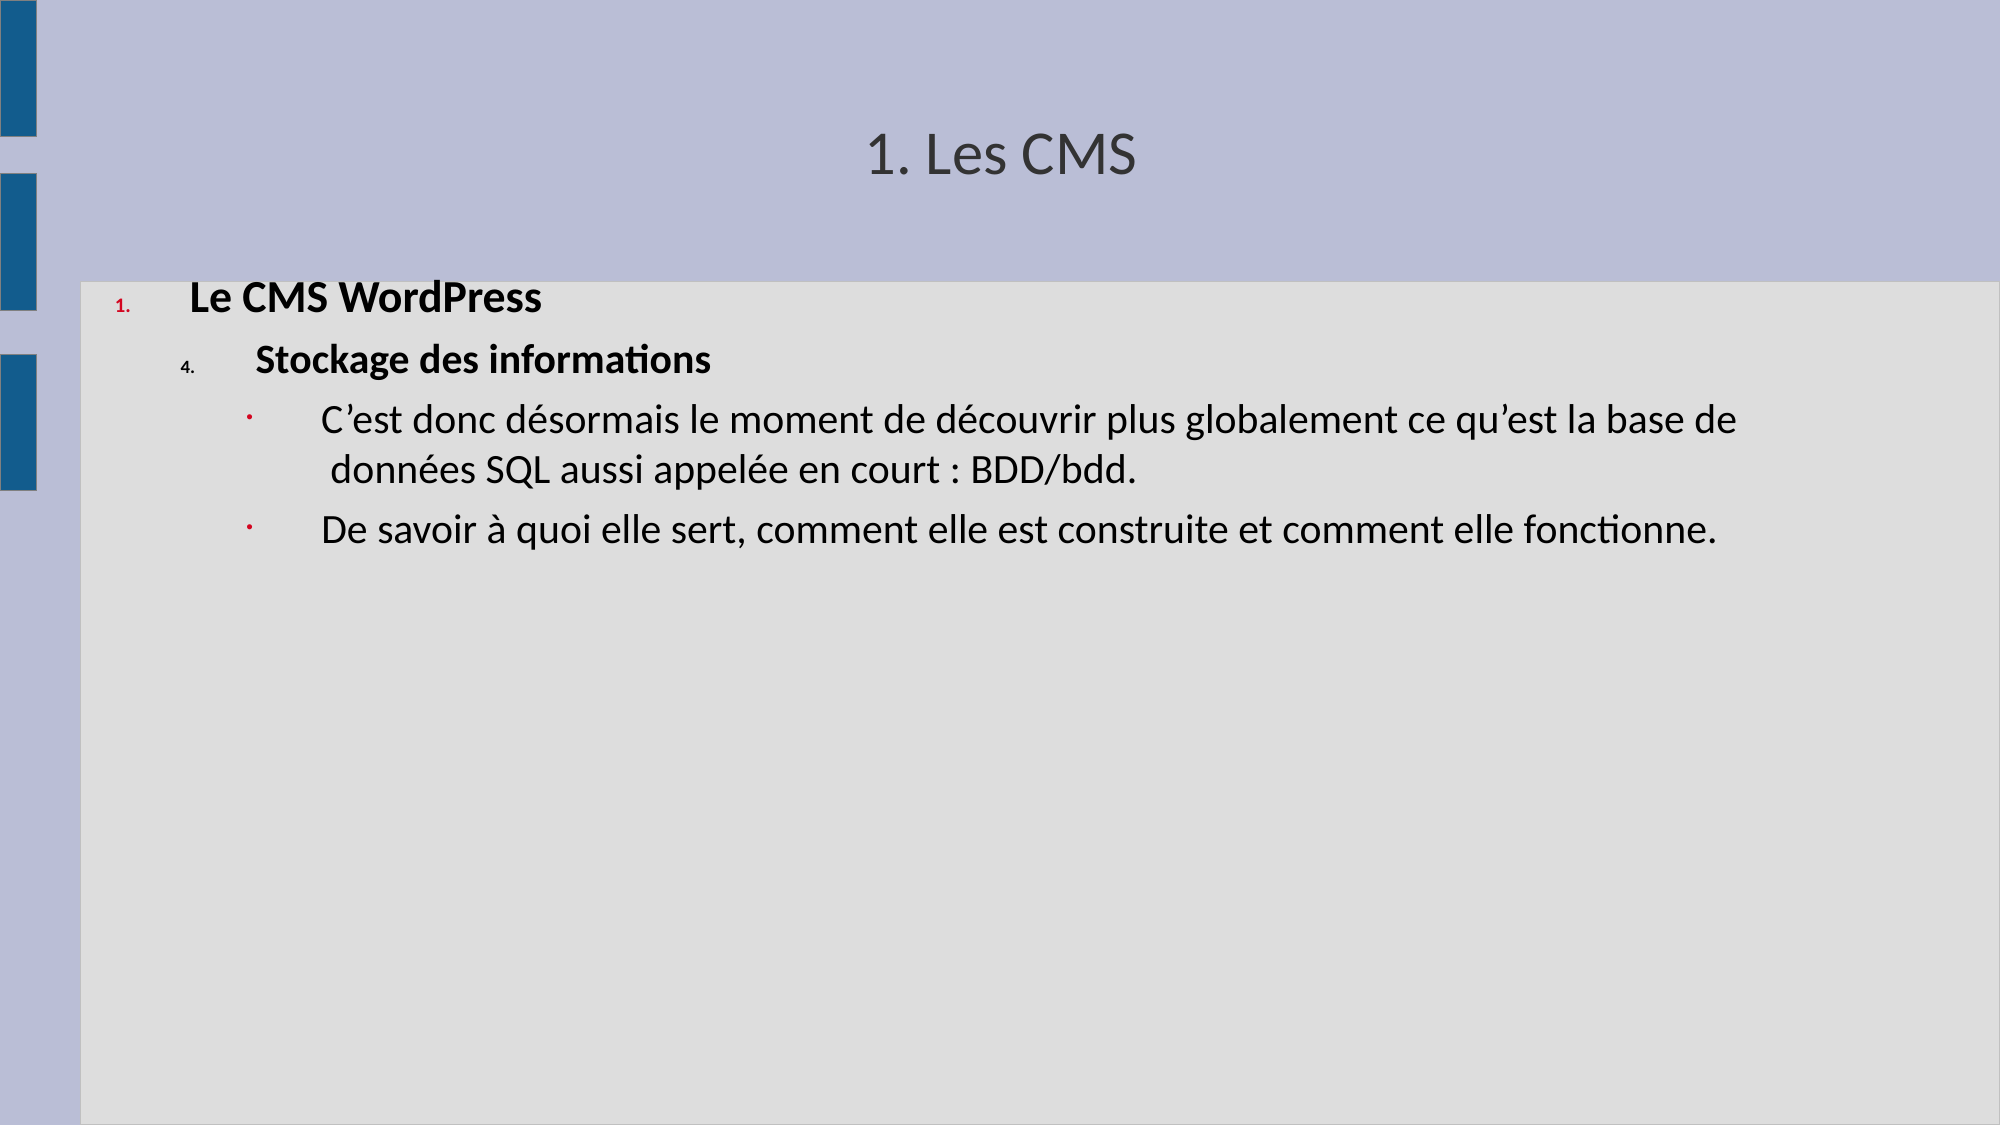

# 1. Les CMS
Le CMS WordPress
Stockage des informations
C’est donc désormais le moment de découvrir plus globalement ce qu’est la base de données SQL aussi appelée en court : BDD/bdd.
De savoir à quoi elle sert, comment elle est construite et comment elle fonctionne.